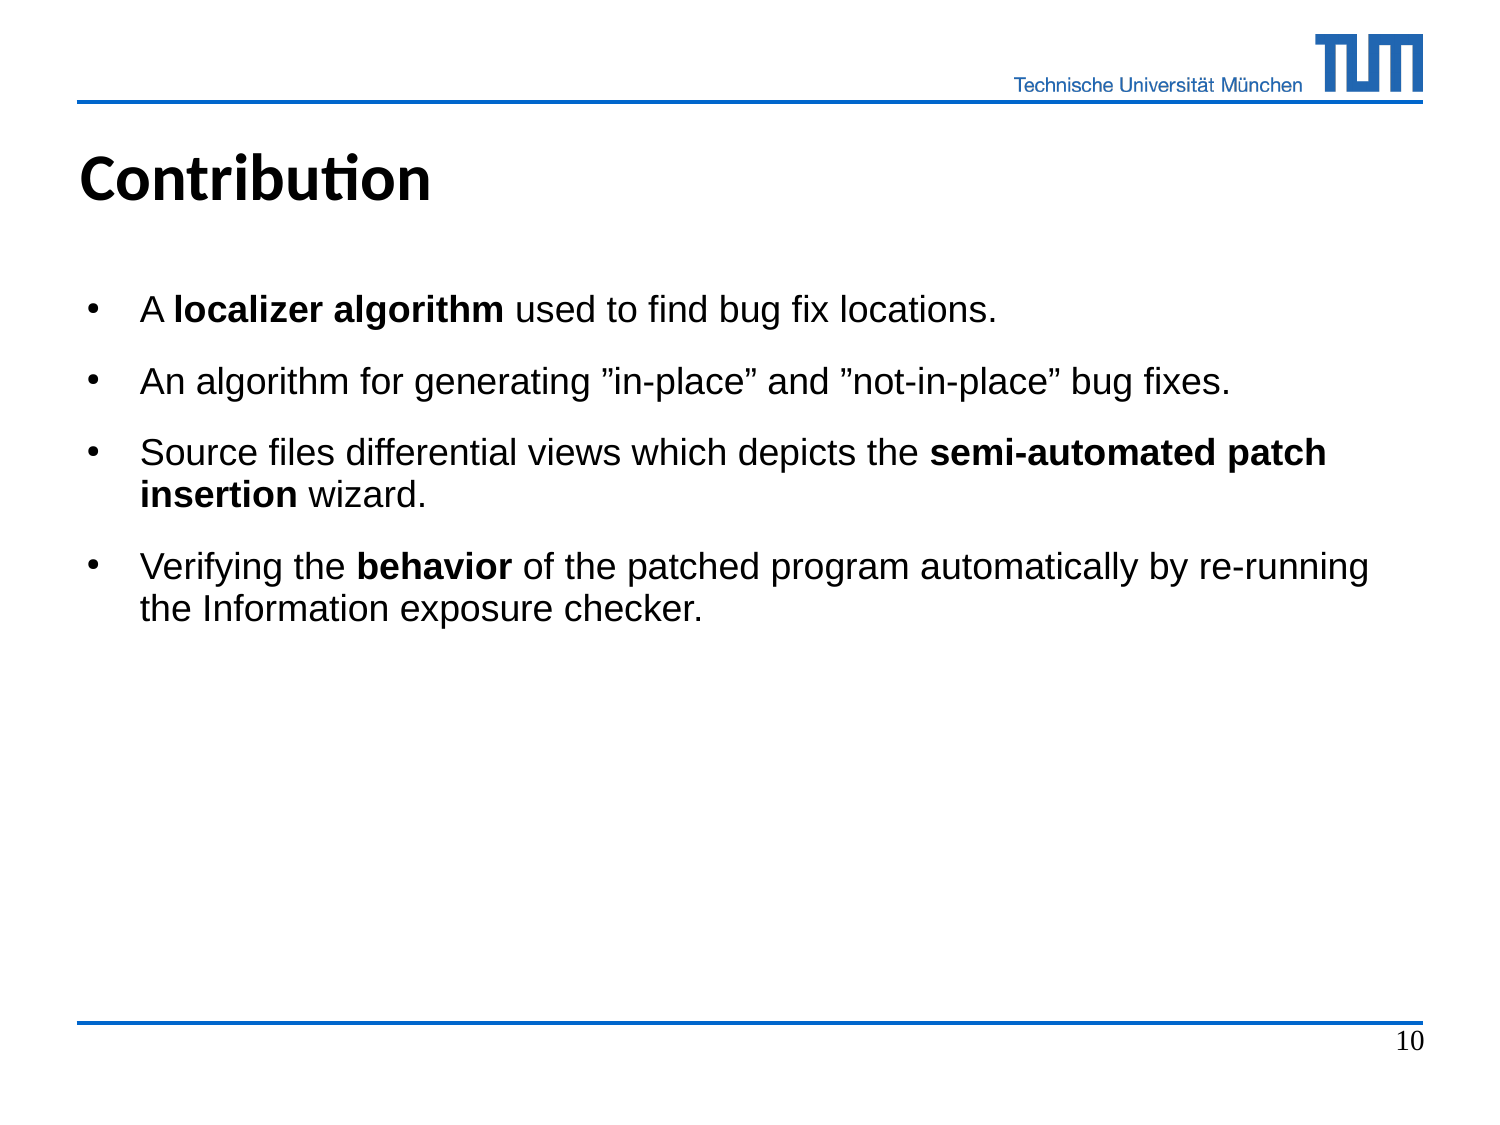

# Contribution
A localizer algorithm used to find bug fix locations.
An algorithm for generating ”in-place” and ”not-in-place” bug fixes.
Source files differential views which depicts the semi-automated patch insertion wizard.
Verifying the behavior of the patched program automatically by re-running the Information exposure checker.
10